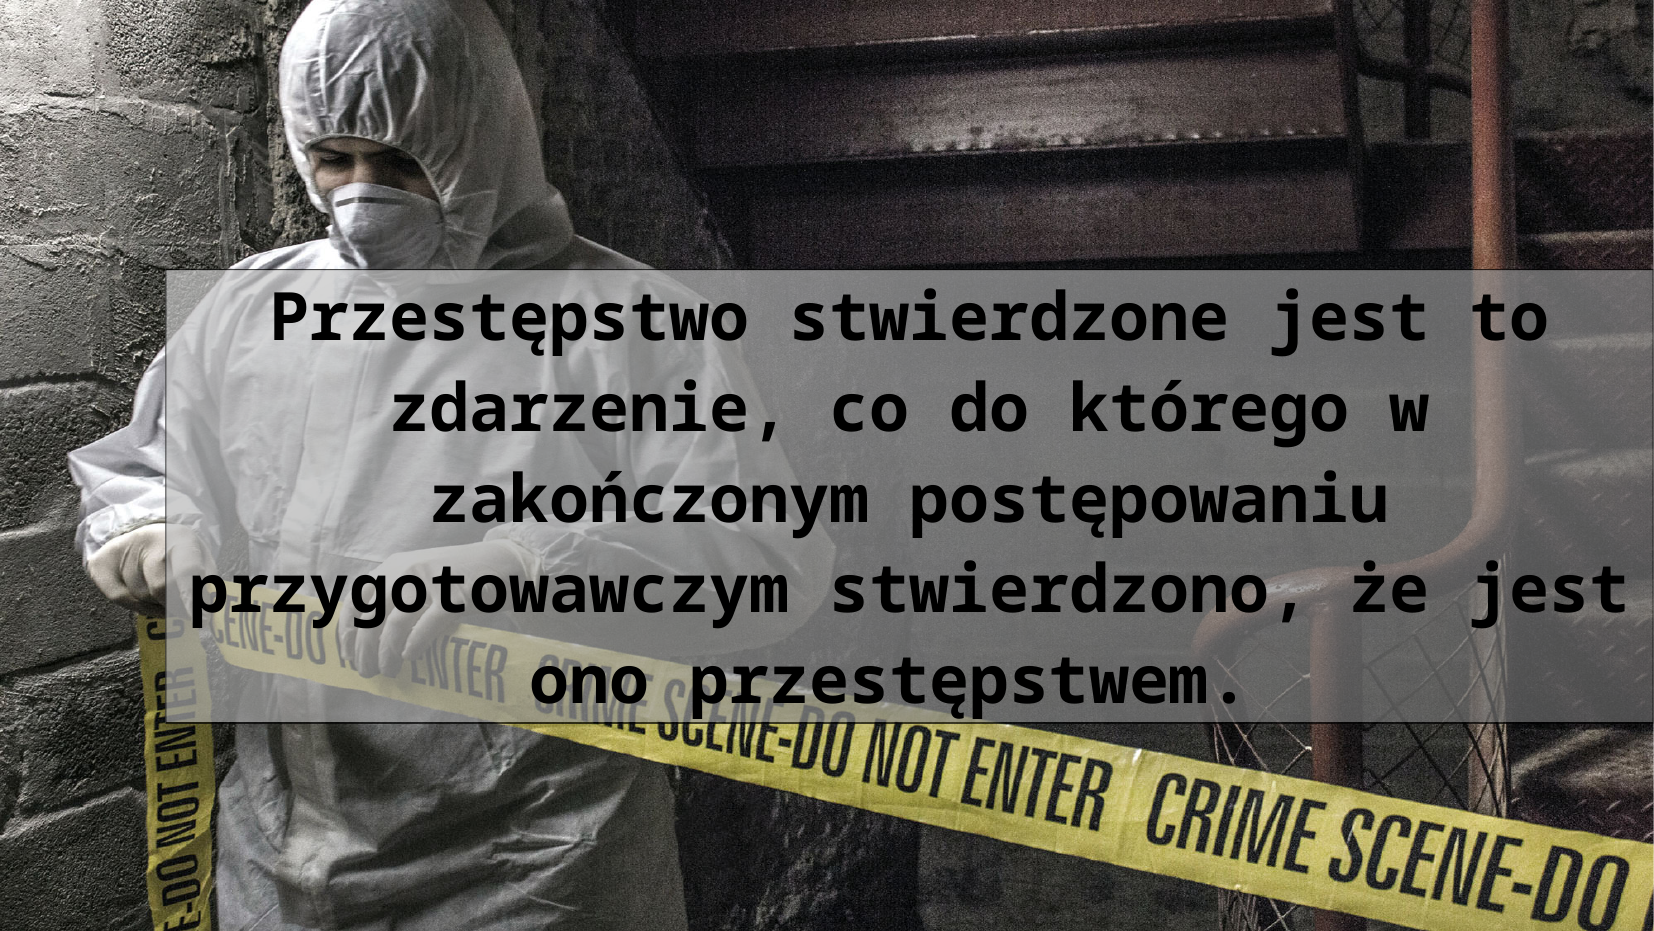

# Przestępstwo stwierdzone jest to zdarzenie, co do którego w zakończonym postępowaniu przygotowawczym stwierdzono, że jest ono przestępstwem.